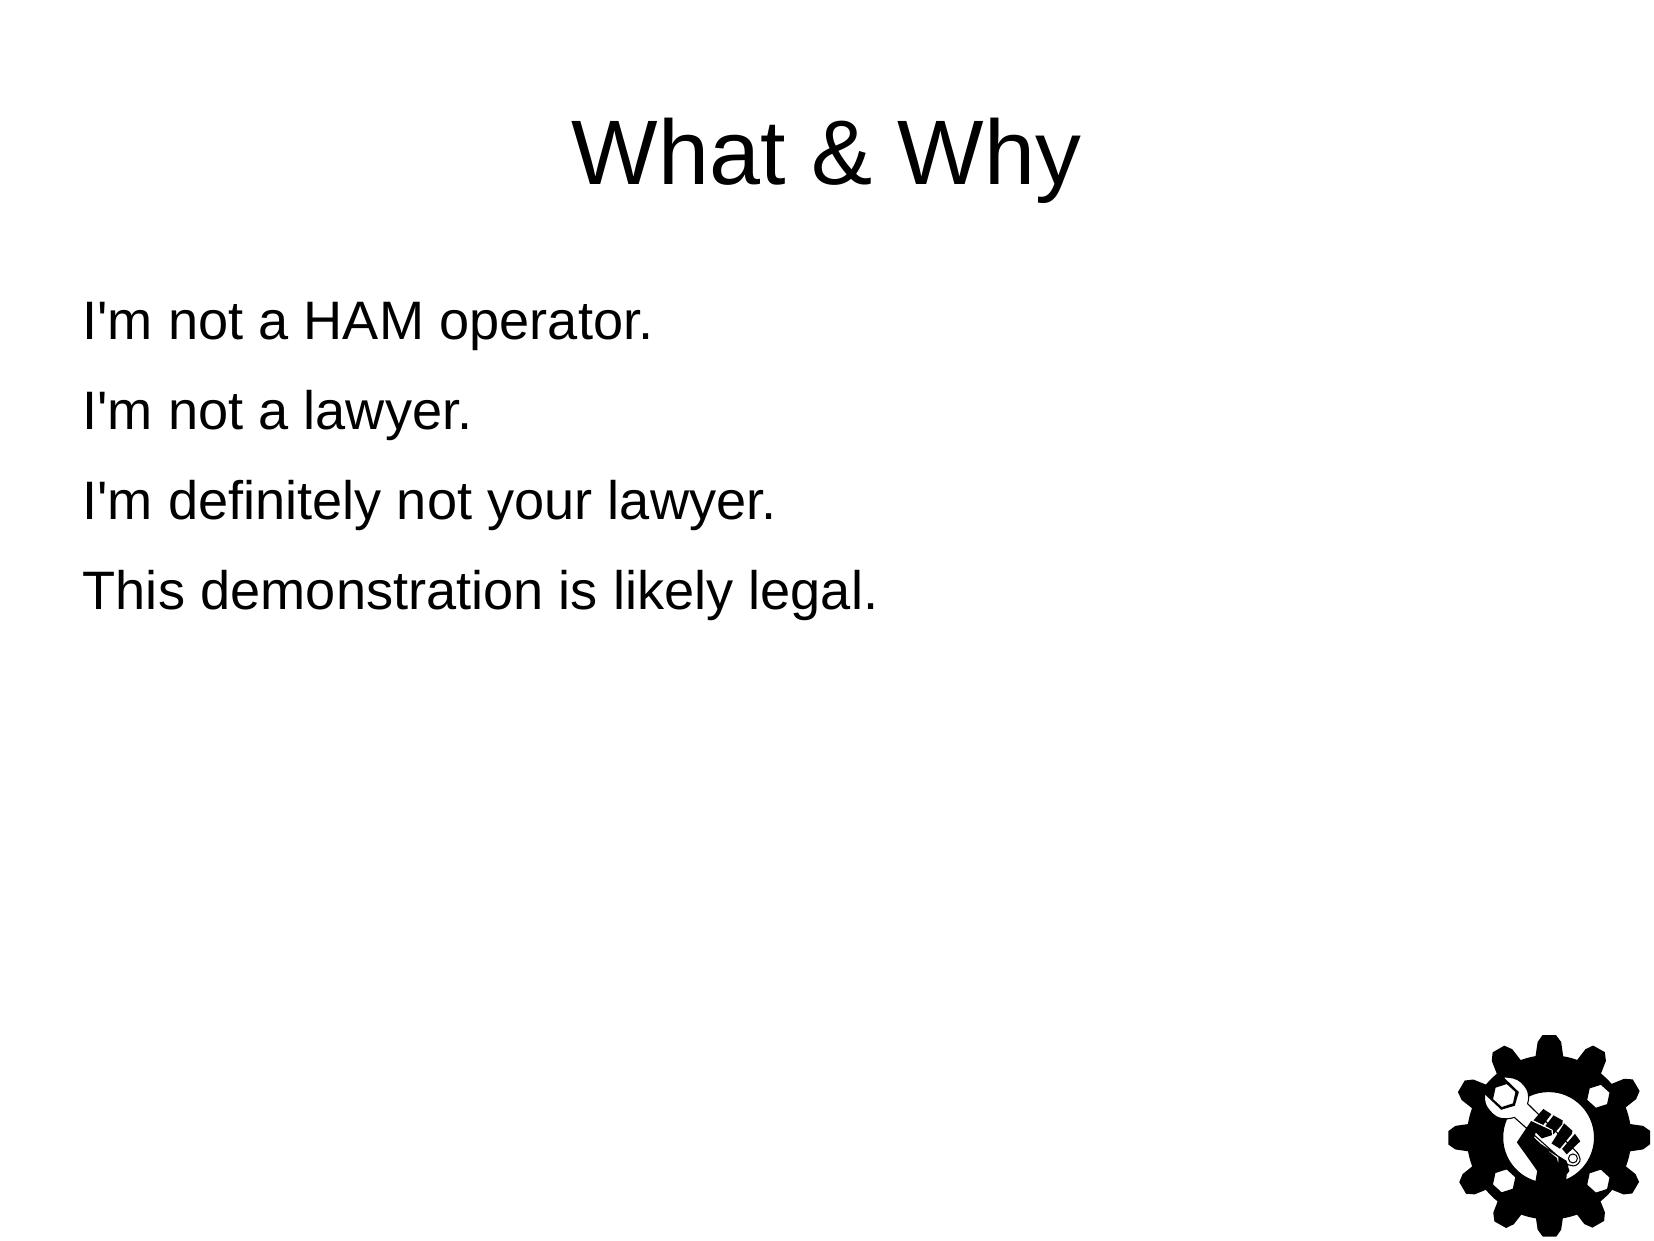

# What & Why
I'm not a HAM operator.
I'm not a lawyer.
I'm definitely not your lawyer.
This demonstration is likely legal.